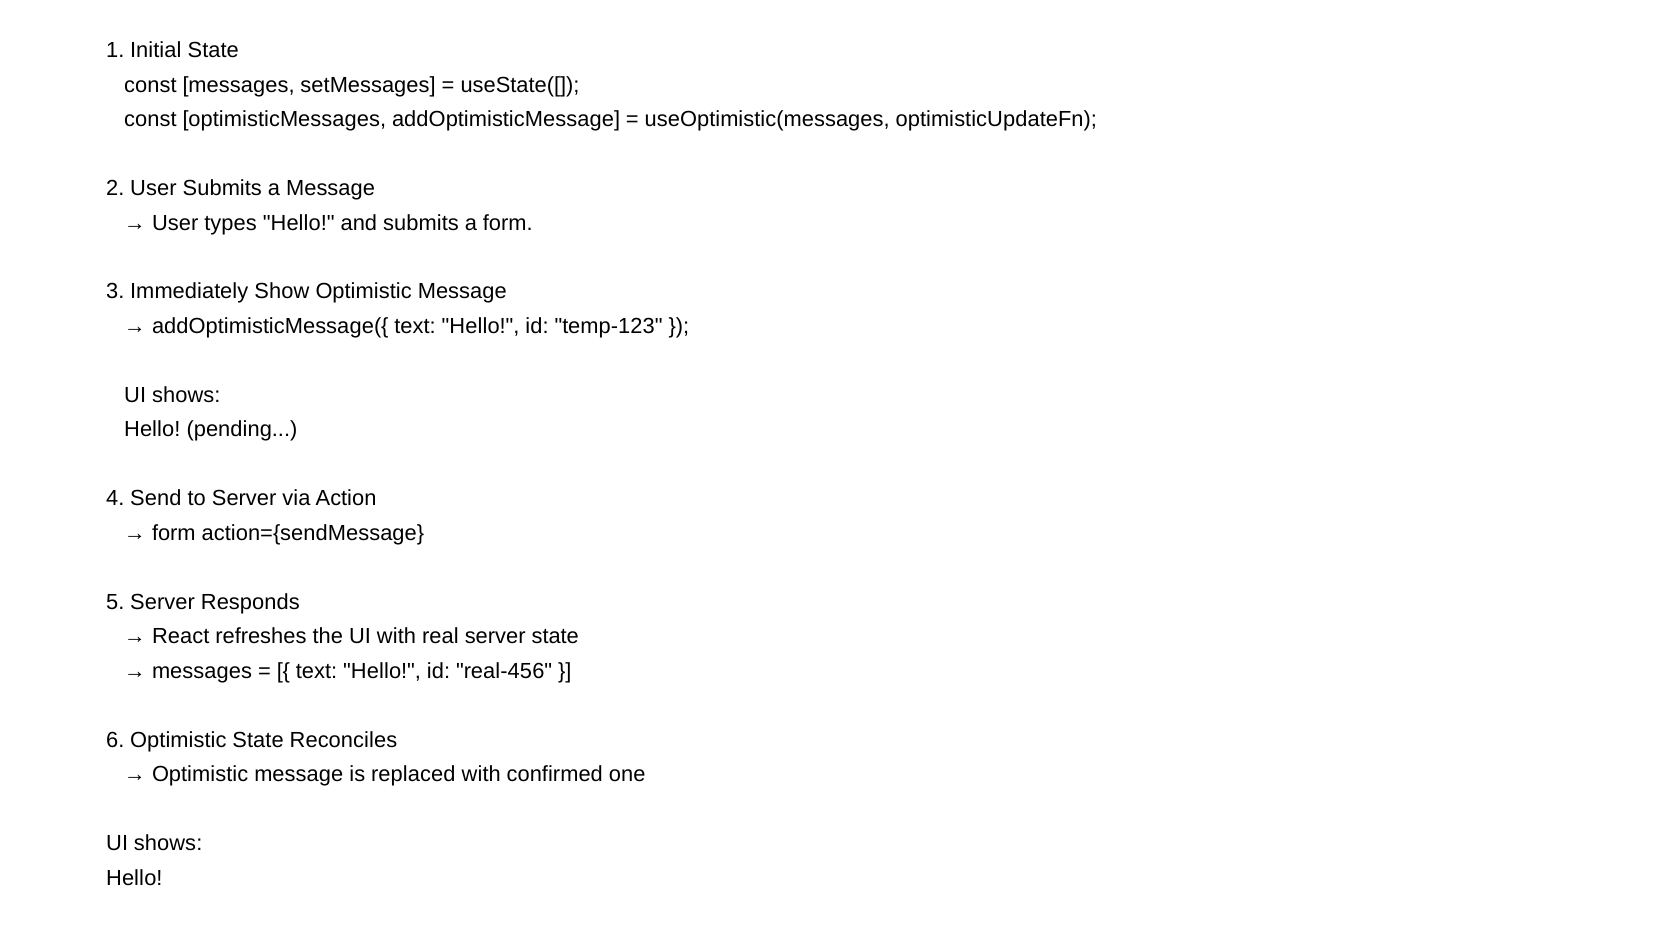

# 1. Initial State
 const [messages, setMessages] = useState([]);
 const [optimisticMessages, addOptimisticMessage] = useOptimistic(messages, optimisticUpdateFn);
2. User Submits a Message
 → User types "Hello!" and submits a form.
3. Immediately Show Optimistic Message
 → addOptimisticMessage({ text: "Hello!", id: "temp-123" });
 UI shows:
 Hello! (pending...)
4. Send to Server via Action
 → form action={sendMessage}
5. Server Responds
 → React refreshes the UI with real server state
 → messages = [{ text: "Hello!", id: "real-456" }]
6. Optimistic State Reconciles
 → Optimistic message is replaced with confirmed one
UI shows:
Hello!